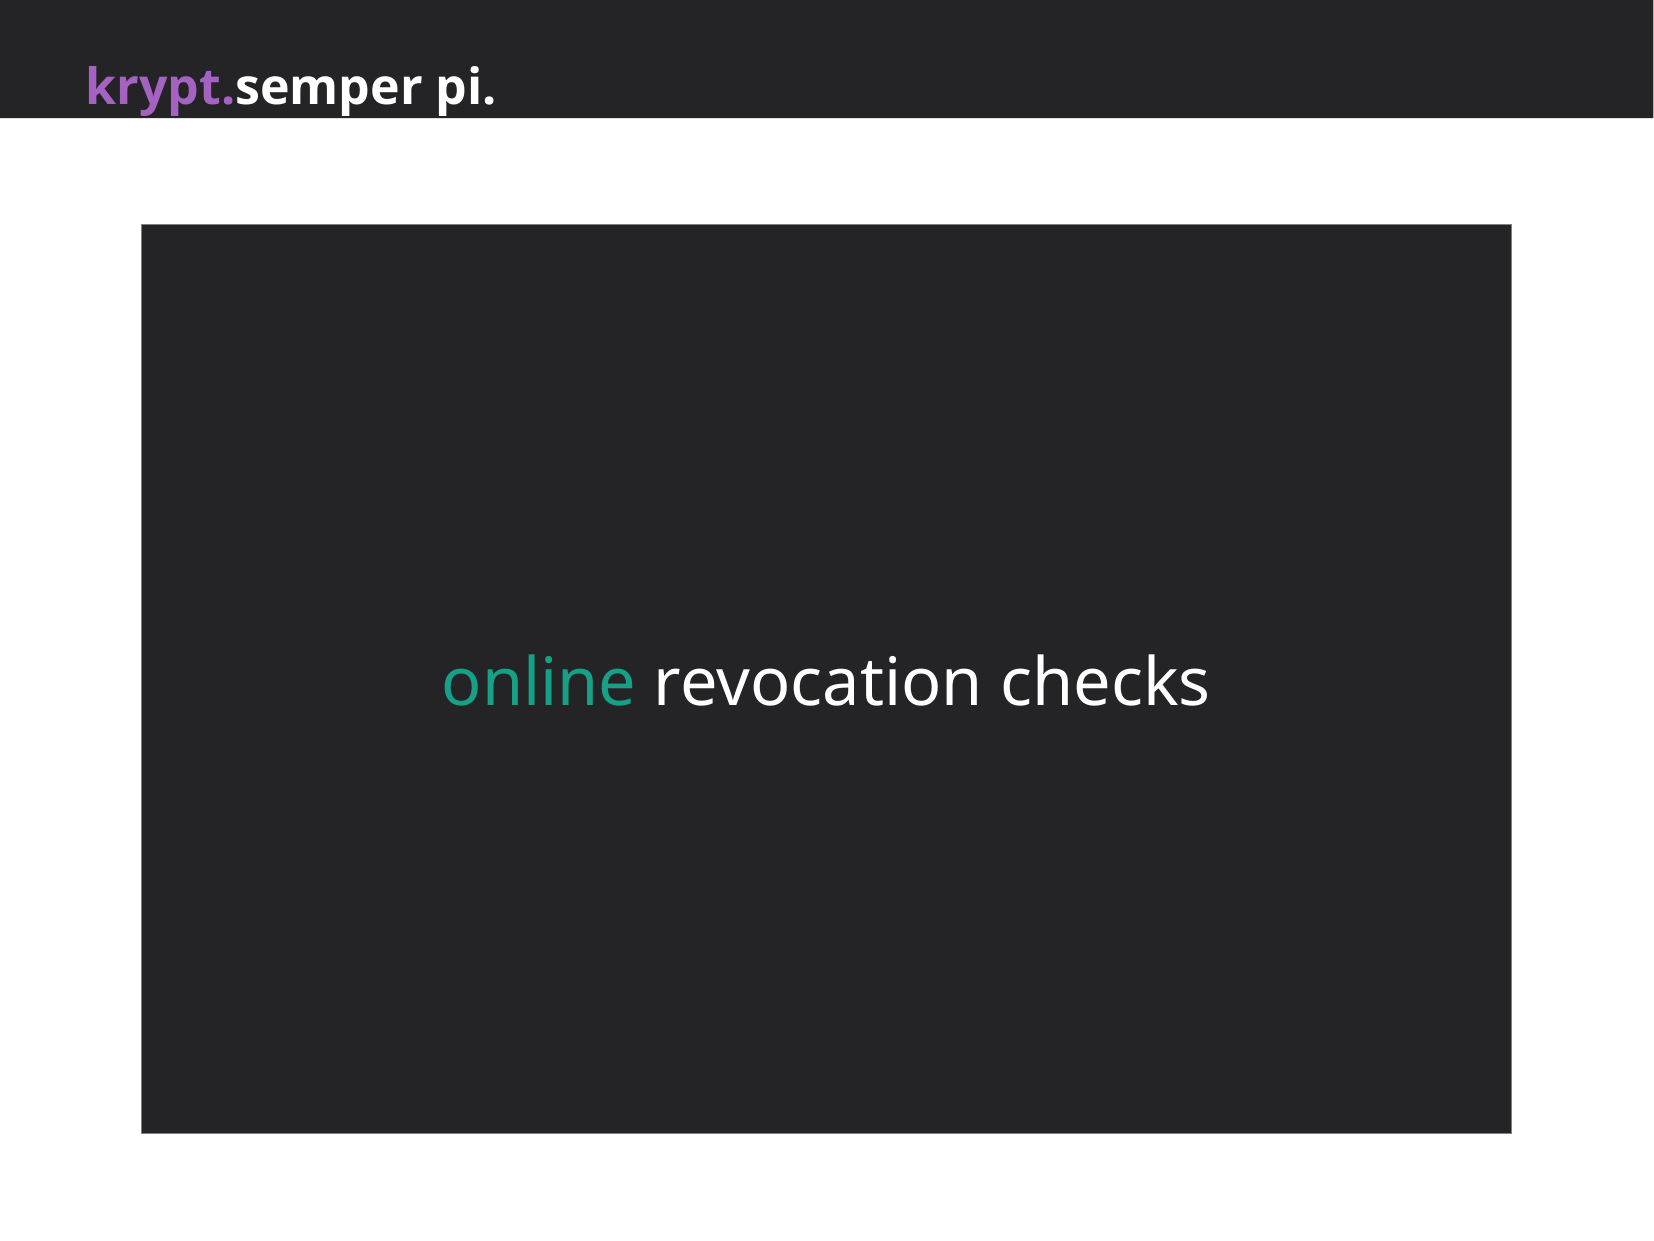

krypt.semper pi.
online revocation checks
krypt first of all is a framework